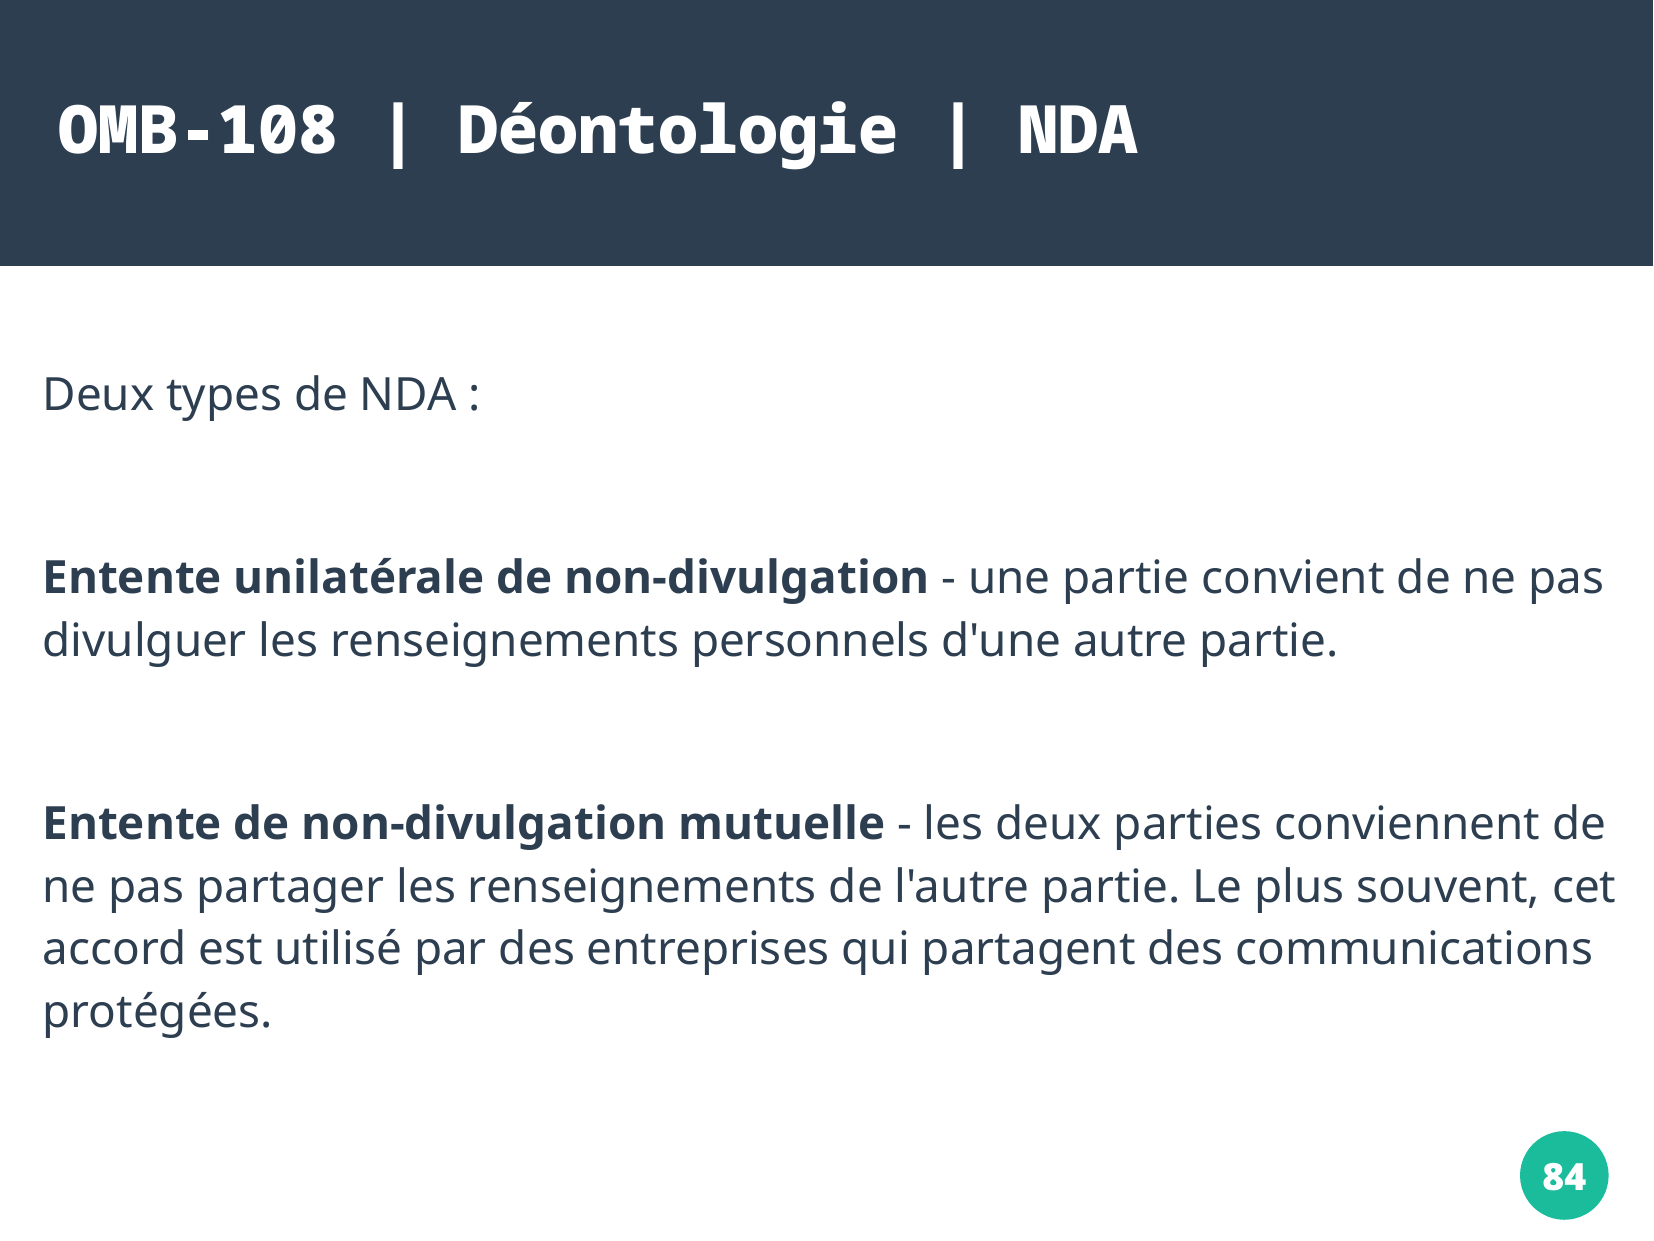

# OMB-108 | Déontologie | NDA
Deux types de NDA :
Entente unilatérale de non-divulgation - une partie convient de ne pas divulguer les renseignements personnels d'une autre partie.
Entente de non-divulgation mutuelle - les deux parties conviennent de ne pas partager les renseignements de l'autre partie. Le plus souvent, cet accord est utilisé par des entreprises qui partagent des communications protégées.
84